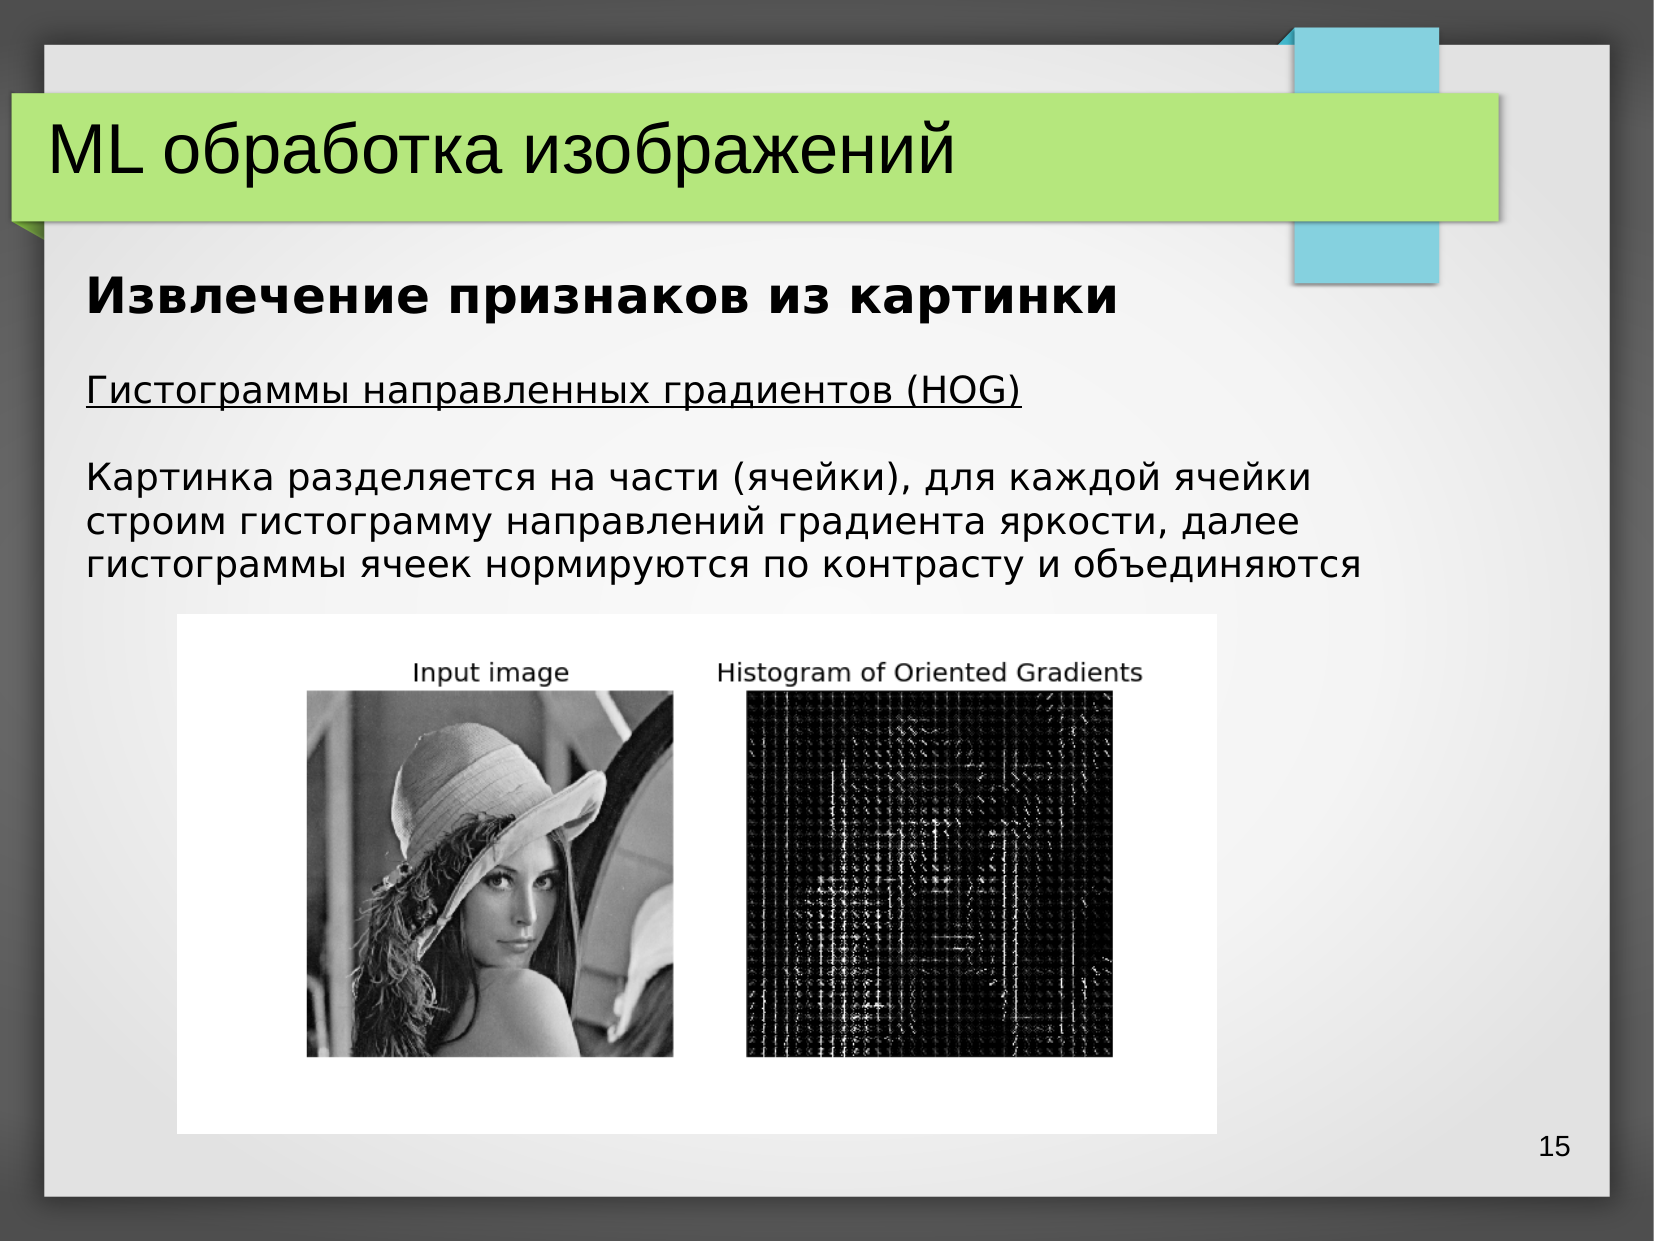

# ML обработка изображений
Извлечение признаков из картинки
Гистограммы направленных градиентов (HOG)
Картинка разделяется на части (ячейки), для каждой ячейки строим гистограмму направлений градиента яркости, далее гистограммы ячеек нормируются по контрасту и объединяются
15